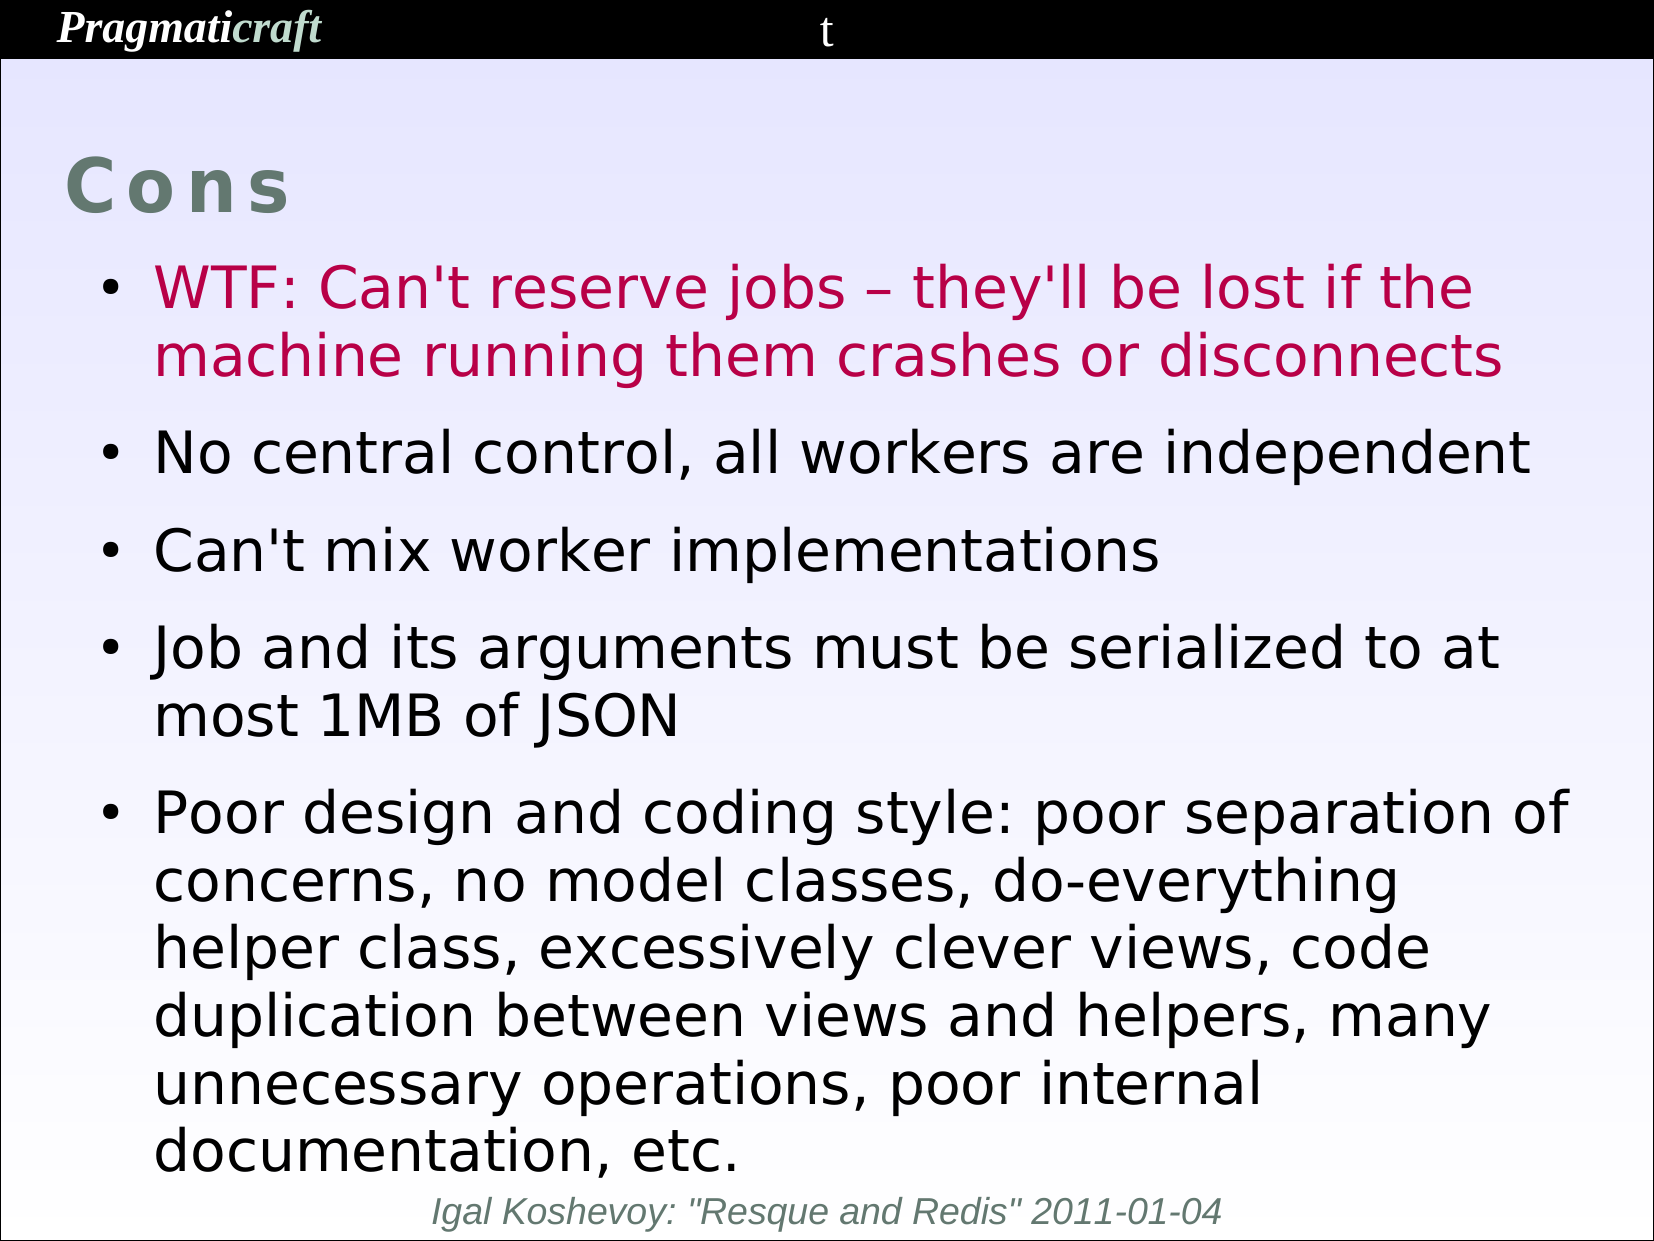

# Cons
WTF: Can't reserve jobs – they'll be lost if the machine running them crashes or disconnects
No central control, all workers are independent
Can't mix worker implementations
Job and its arguments must be serialized to at most 1MB of JSON
Poor design and coding style: poor separation of concerns, no model classes, do-everything helper class, excessively clever views, code duplication between views and helpers, many unnecessary operations, poor internal documentation, etc.